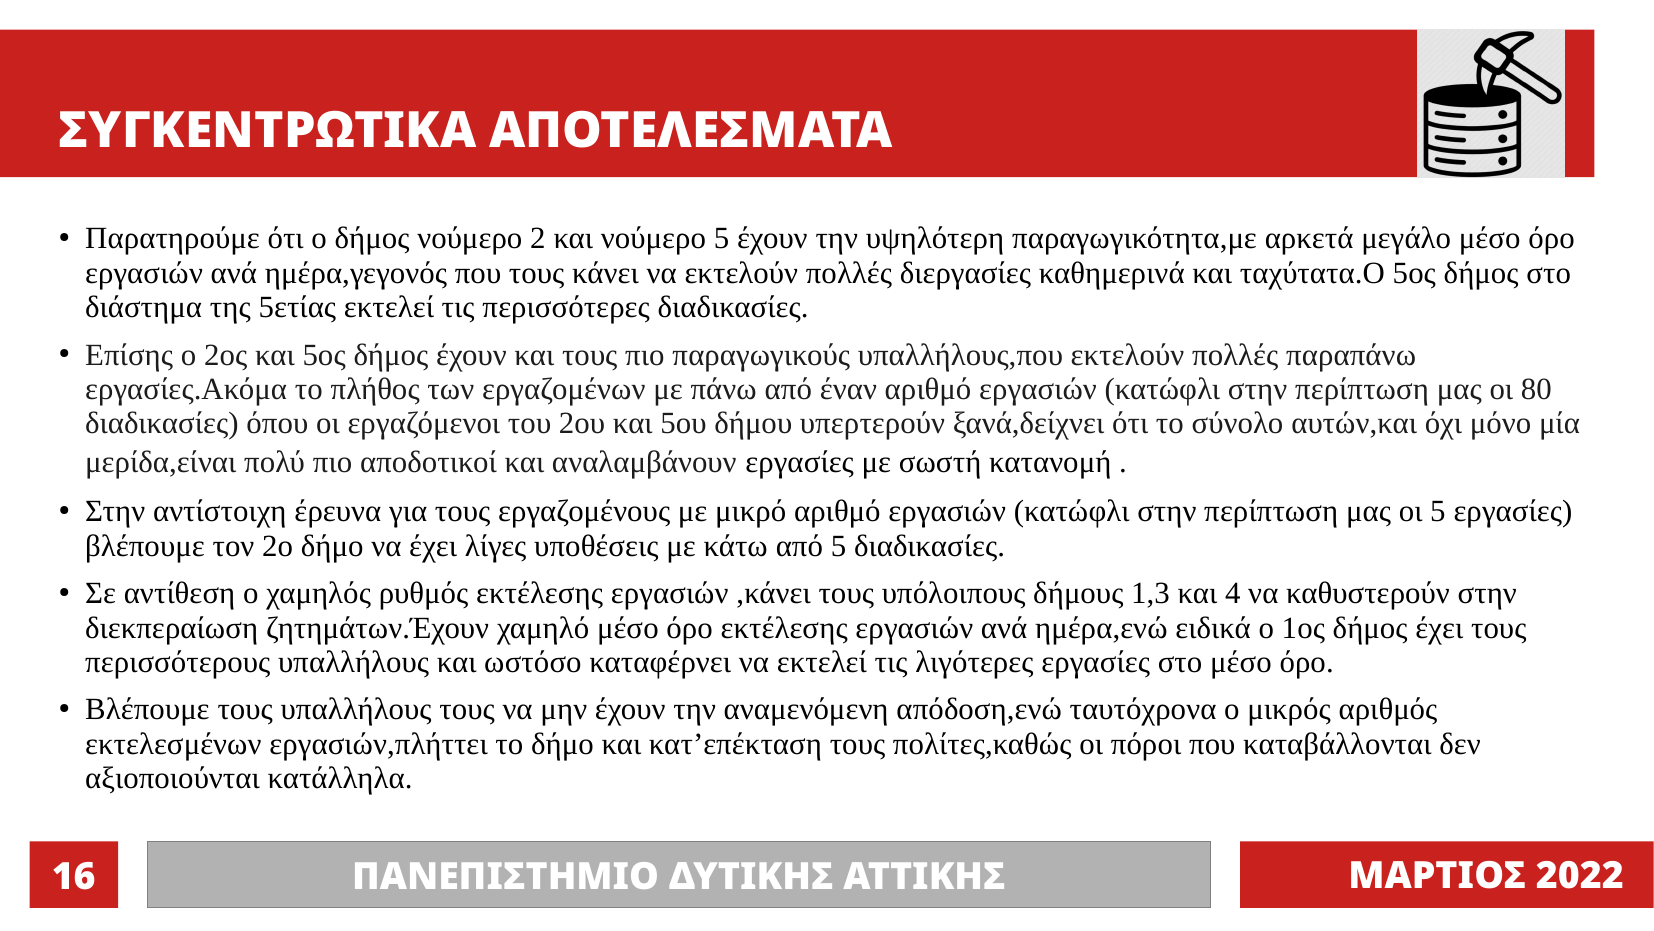

# ΣΥΓΚΕΝΤΡΩΤΙΚΑ ΑΠΟΤΕΛΕΣΜΑΤΑ
Παρατηρούμε ότι ο δήμος νούμερο 2 και νούμερο 5 έχουν την υψηλότερη παραγωγικότητα,με αρκετά μεγάλο μέσο όρο εργασιών ανά ημέρα,γεγονός που τους κάνει να εκτελούν πολλές διεργασίες καθημερινά και ταχύτατα.Ο 5ος δήμος στο διάστημα της 5ετίας εκτελεί τις περισσότερες διαδικασίες.
Επίσης ο 2ος και 5ος δήμος έχουν και τους πιο παραγωγικούς υπαλλήλους,που εκτελούν πολλές παραπάνω εργασίες.Ακόμα το πλήθος των εργαζομένων με πάνω από έναν αριθμό εργασιών (κατώφλι στην περίπτωση μας οι 80 διαδικασίες) όπου οι εργαζόμενοι του 2ου και 5ου δήμου υπερτερούν ξανά,δείχνει ότι το σύνολο αυτών,και όχι μόνο μία μερίδα,είναι πολύ πιο αποδοτικοί και αναλαμβάνουν εργασίες με σωστή κατανομή .
Στην αντίστοιχη έρευνα για τους εργαζομένους με μικρό αριθμό εργασιών (κατώφλι στην περίπτωση μας οι 5 εργασίες) βλέπουμε τον 2ο δήμο να έχει λίγες υποθέσεις με κάτω από 5 διαδικασίες.
Σε αντίθεση ο χαμηλός ρυθμός εκτέλεσης εργασιών ,κάνει τους υπόλοιπους δήμους 1,3 και 4 να καθυστερούν στην διεκπεραίωση ζητημάτων.Έχουν χαμηλό μέσο όρο εκτέλεσης εργασιών ανά ημέρα,ενώ ειδικά ο 1ος δήμος έχει τους περισσότερους υπαλλήλους και ωστόσο καταφέρνει να εκτελεί τις λιγότερες εργασίες στο μέσο όρο.
Βλέπουμε τους υπαλλήλους τους να μην έχουν την αναμενόμενη απόδοση,ενώ ταυτόχρονα ο μικρός αριθμός εκτελεσμένων εργασιών,πλήττει το δήμο και κατ’επέκταση τους πολίτες,καθώς οι πόροι που καταβάλλονται δεν αξιοποιούνται κατάλληλα.
16
ΠΑΝΕΠΙΣΤΗΜΙΟ ΔΥΤΙΚΗΣ ΑΤΤΙΚΗΣ
ΜΑΡΤΙΟΣ 2022